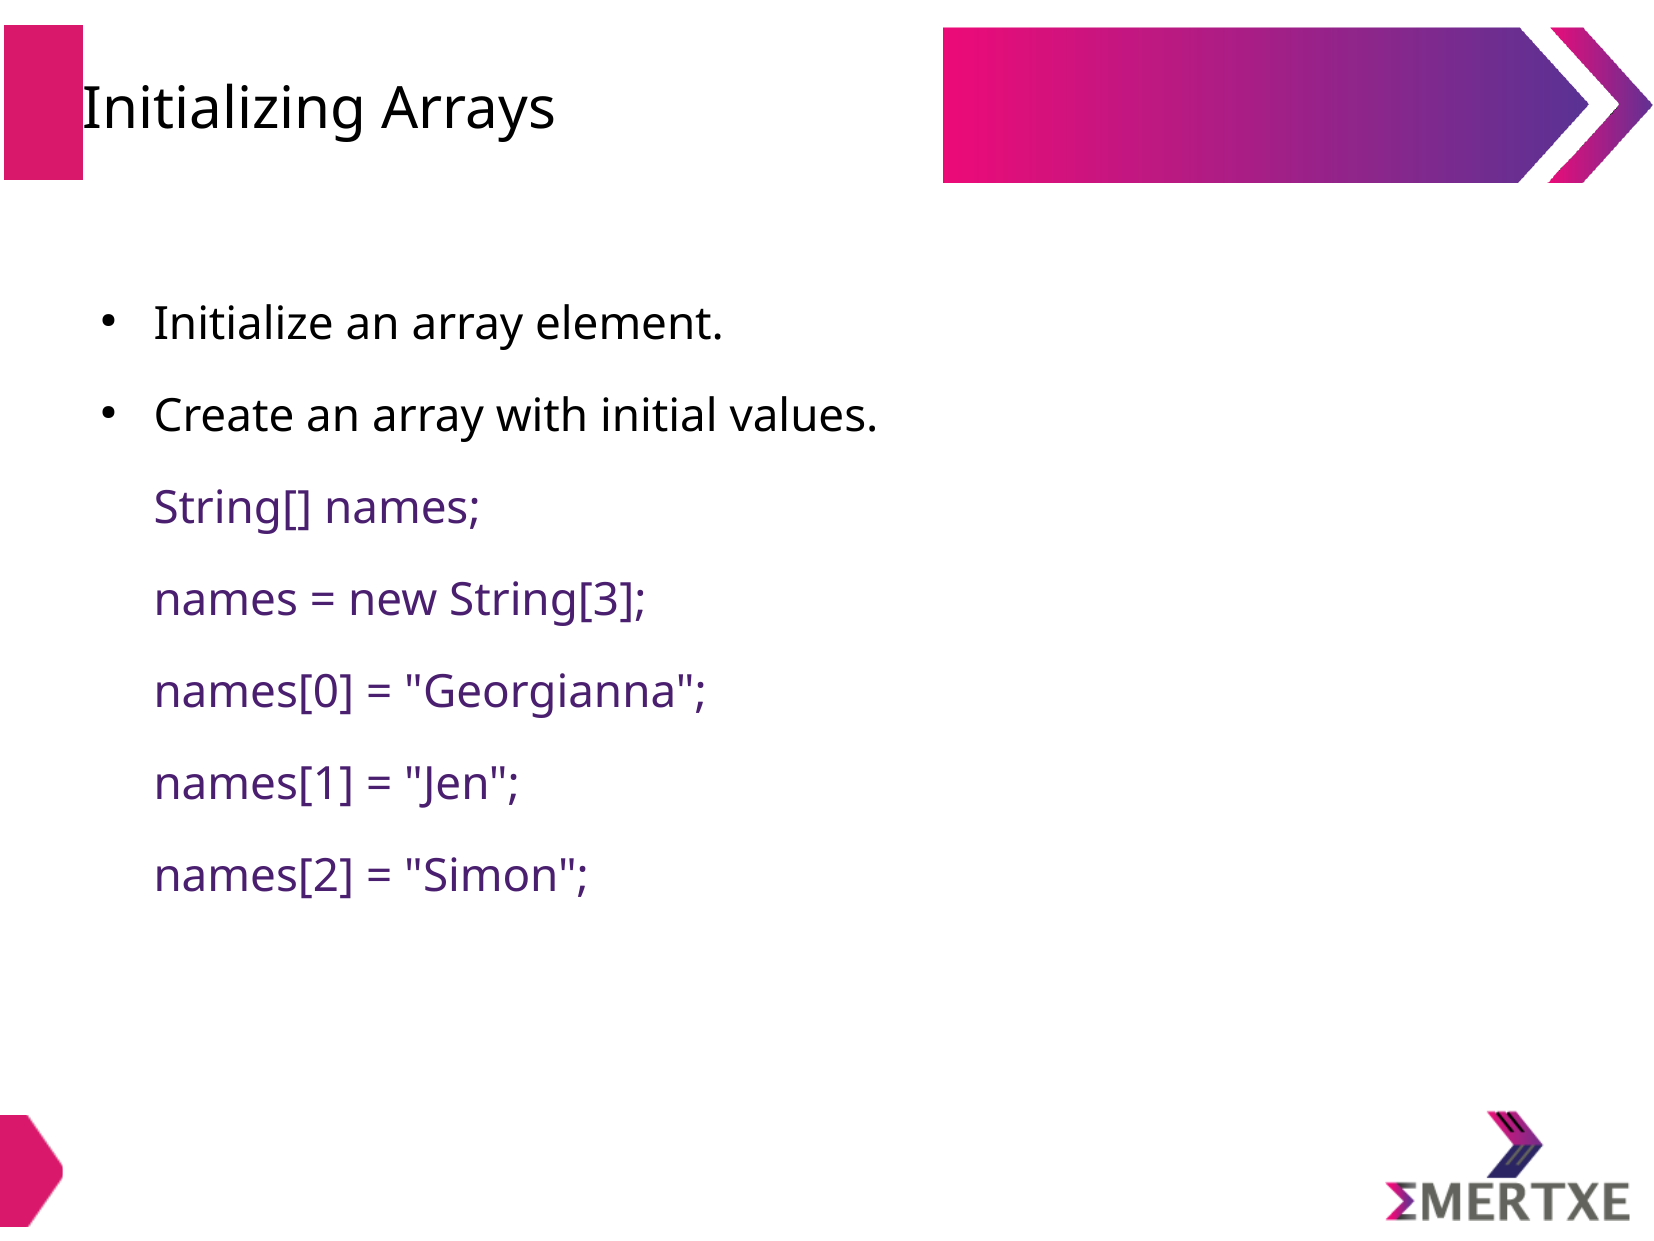

# Initializing Arrays
Initialize an array element.
Create an array with initial values.
String[] names;
names = new String[3];
names[0] = "Georgianna";
names[1] = "Jen";
names[2] = "Simon";